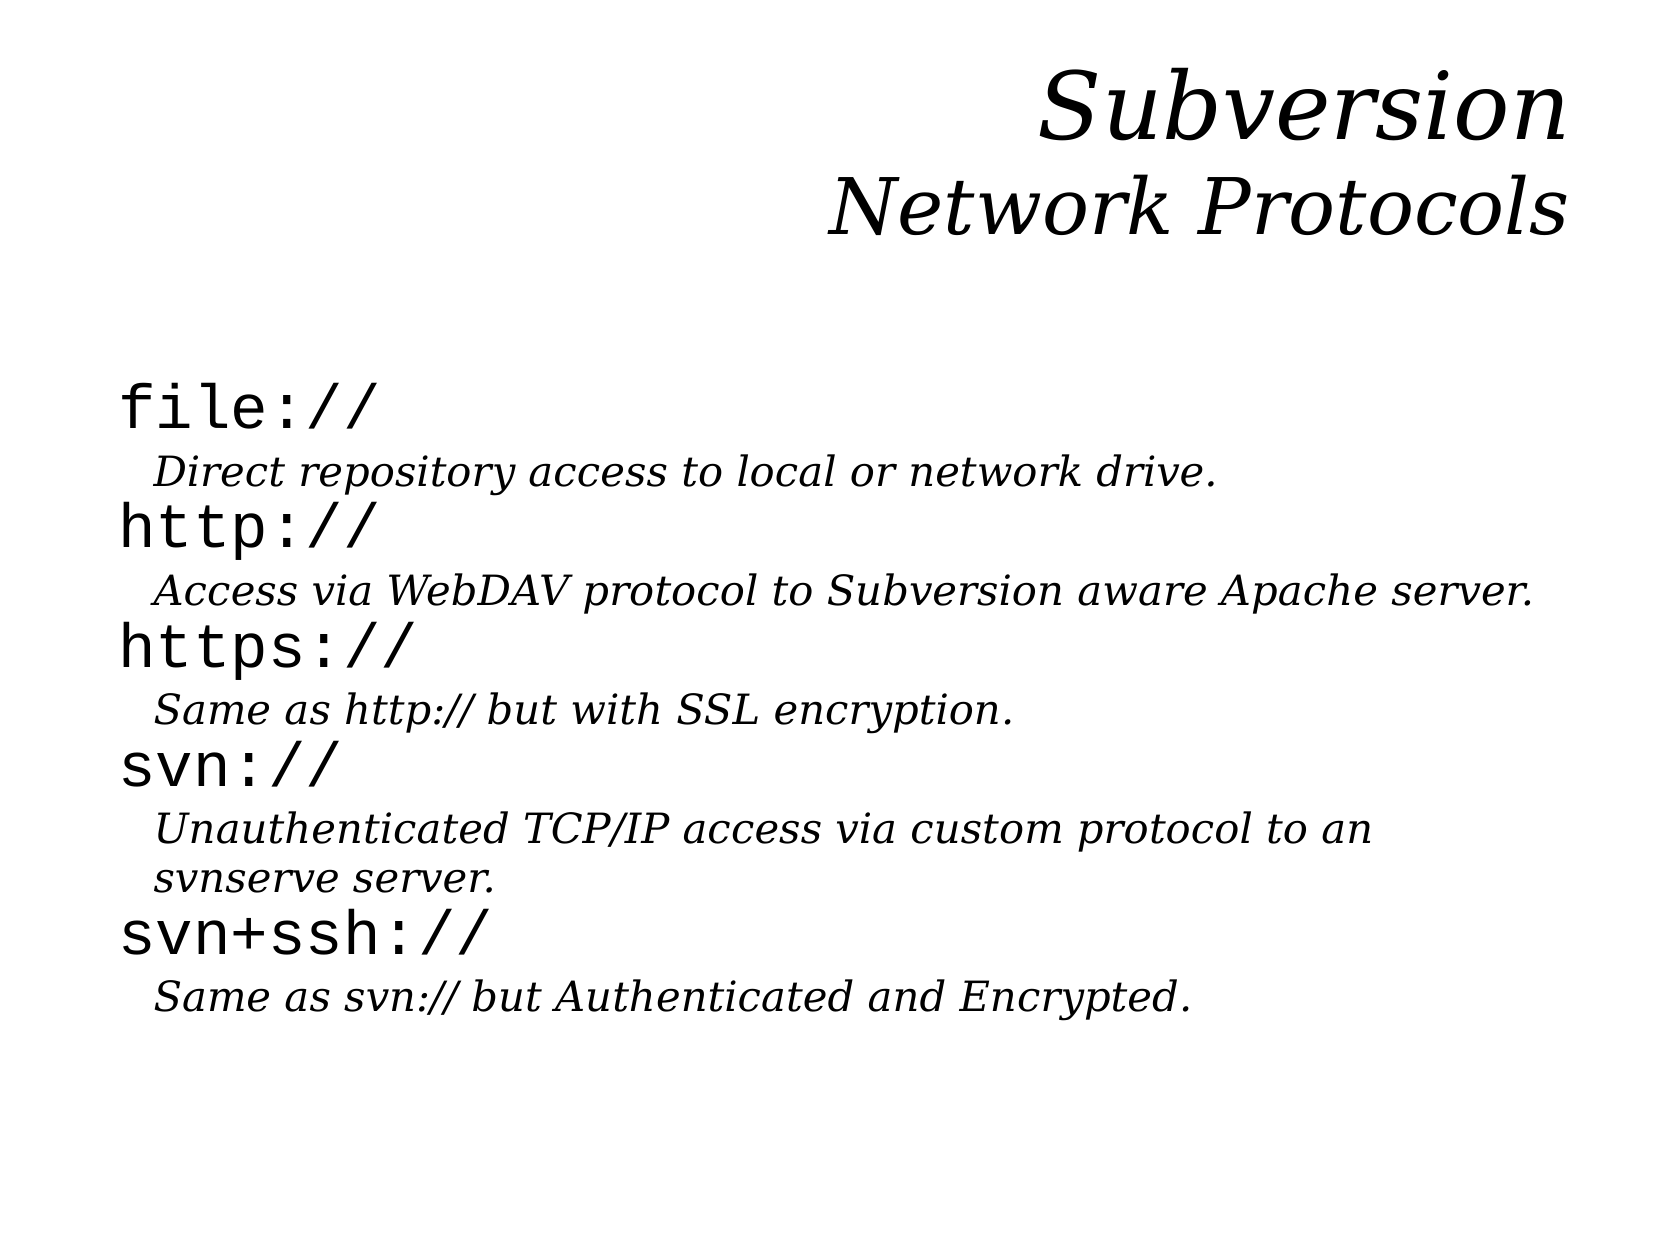

# Subversion Network Protocols
file://
Direct repository access to local or network drive.
http://
Access via WebDAV protocol to Subversion aware Apache server.
https://
Same as http:// but with SSL encryption.
svn://
Unauthenticated TCP/IP access via custom protocol to an svnserve server.
svn+ssh://
Same as svn:// but Authenticated and Encrypted.